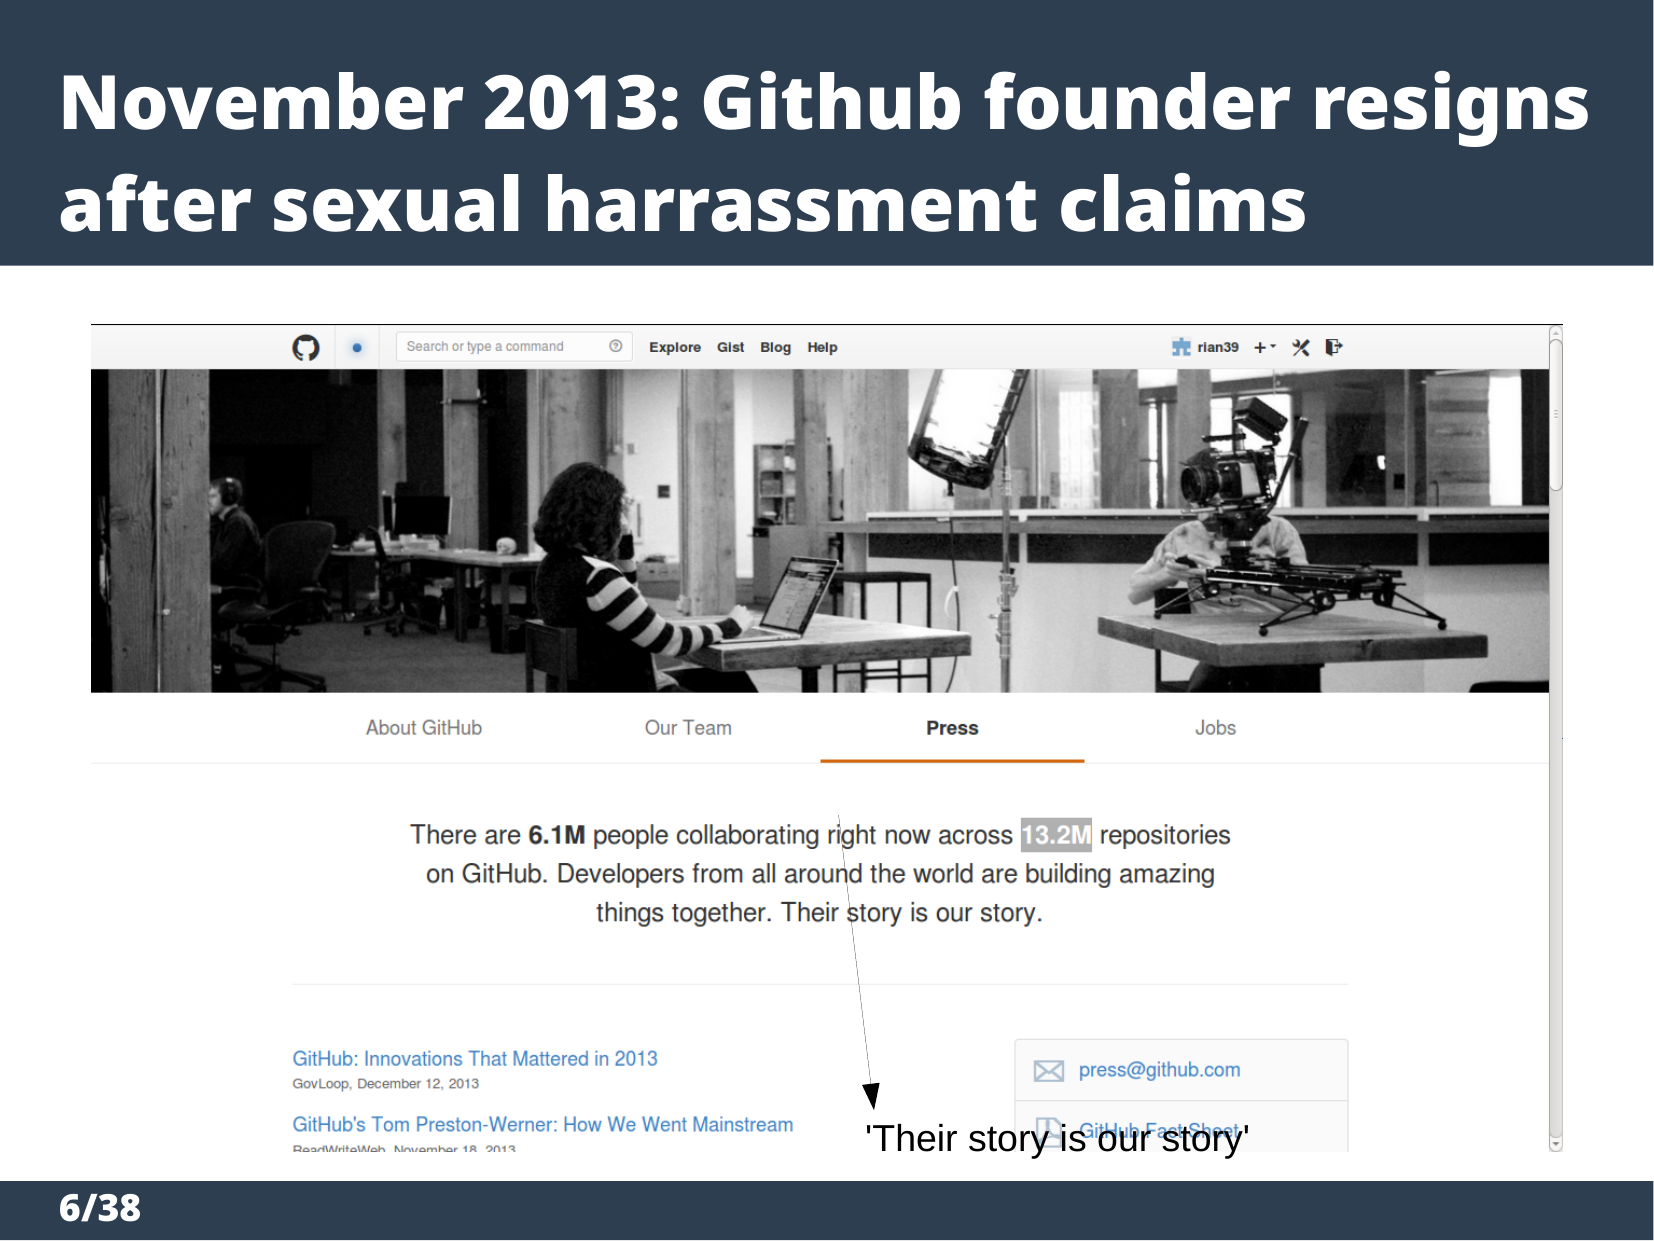

# November 2013: Github founder resigns after sexual harrassment claims
'Their story is our story'